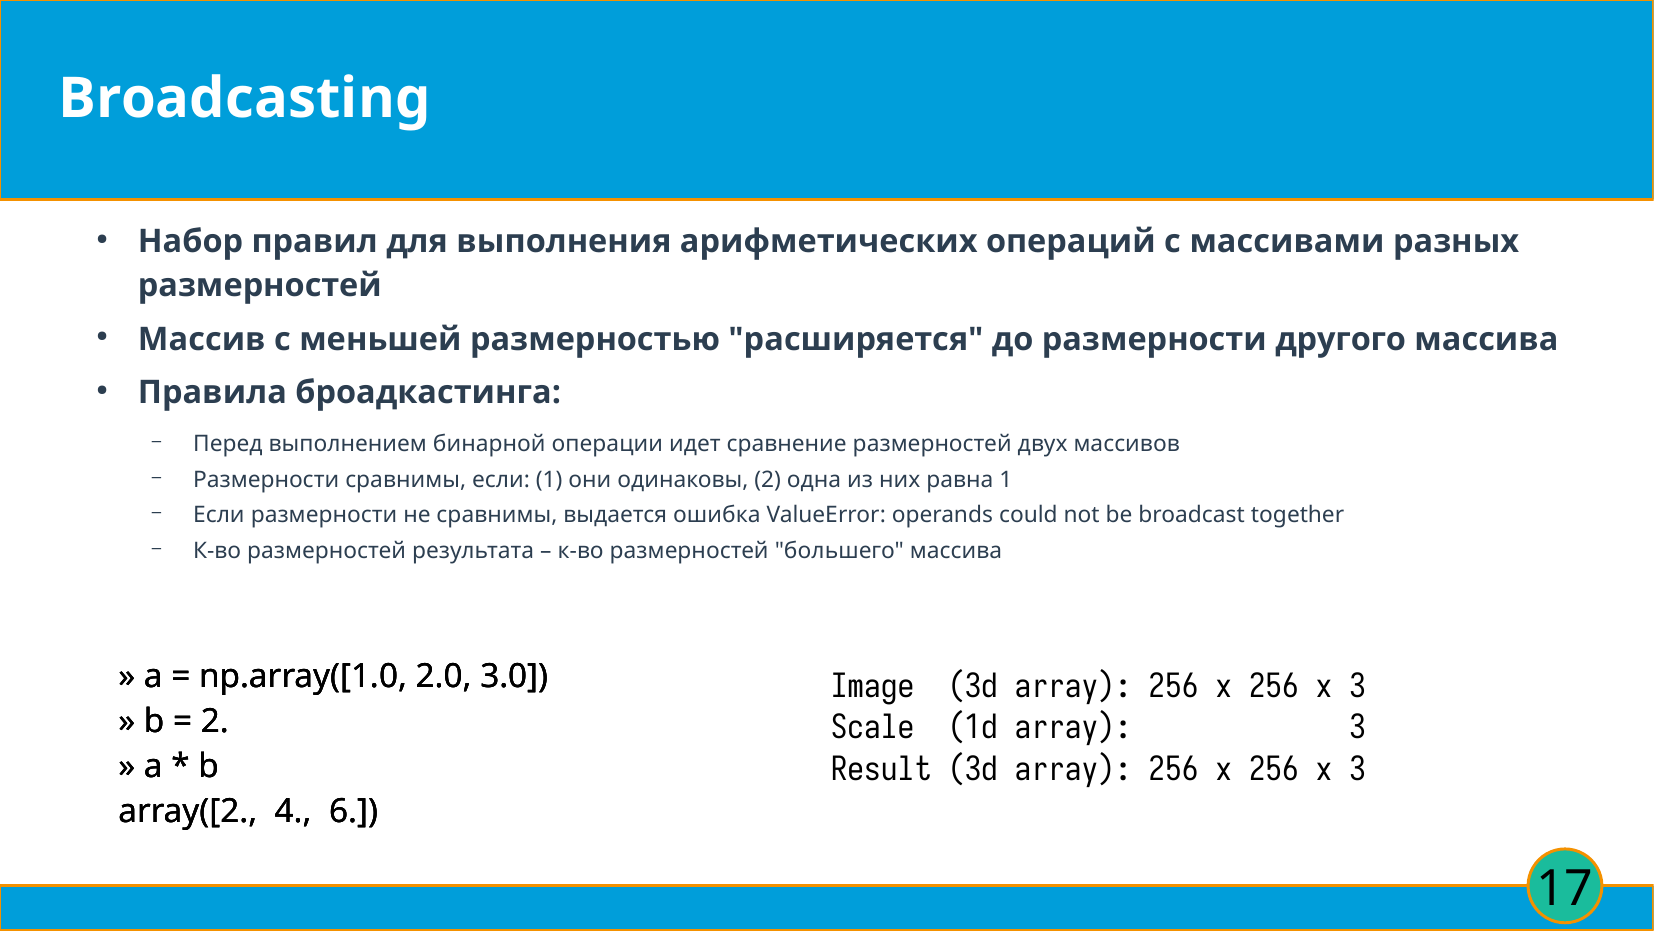

# Broadcasting
Набор правил для выполнения арифметических операций с массивами разных размерностей
Массив с меньшей размерностью "расширяется" до размерности другого массива
Правила броадкастинга:
Перед выполнением бинарной операции идет сравнение размерностей двух массивов
Размерности сравнимы, если: (1) они одинаковы, (2) одна из них равна 1
Если размерности не сравнимы, выдается ошибка ValueError: operands could not be broadcast together
К-во размерностей результата – к-во размерностей "большего" массива
» a = np.array([1.0, 2.0, 3.0])
» b = 2.
» a * b
array([2., 4., 6.])
» a = np.array([1.0, 2.0, 3.0])
» b = 2.
» a * b
array([2., 4., 6.])
» a = np.array([1.0, 2.0, 3.0])
» b = 2.
» a * b
array([2., 4., 6.])
Image (3d array): 256 x 256 x 3
Scale (1d array): 3
Result (3d array): 256 x 256 x 3